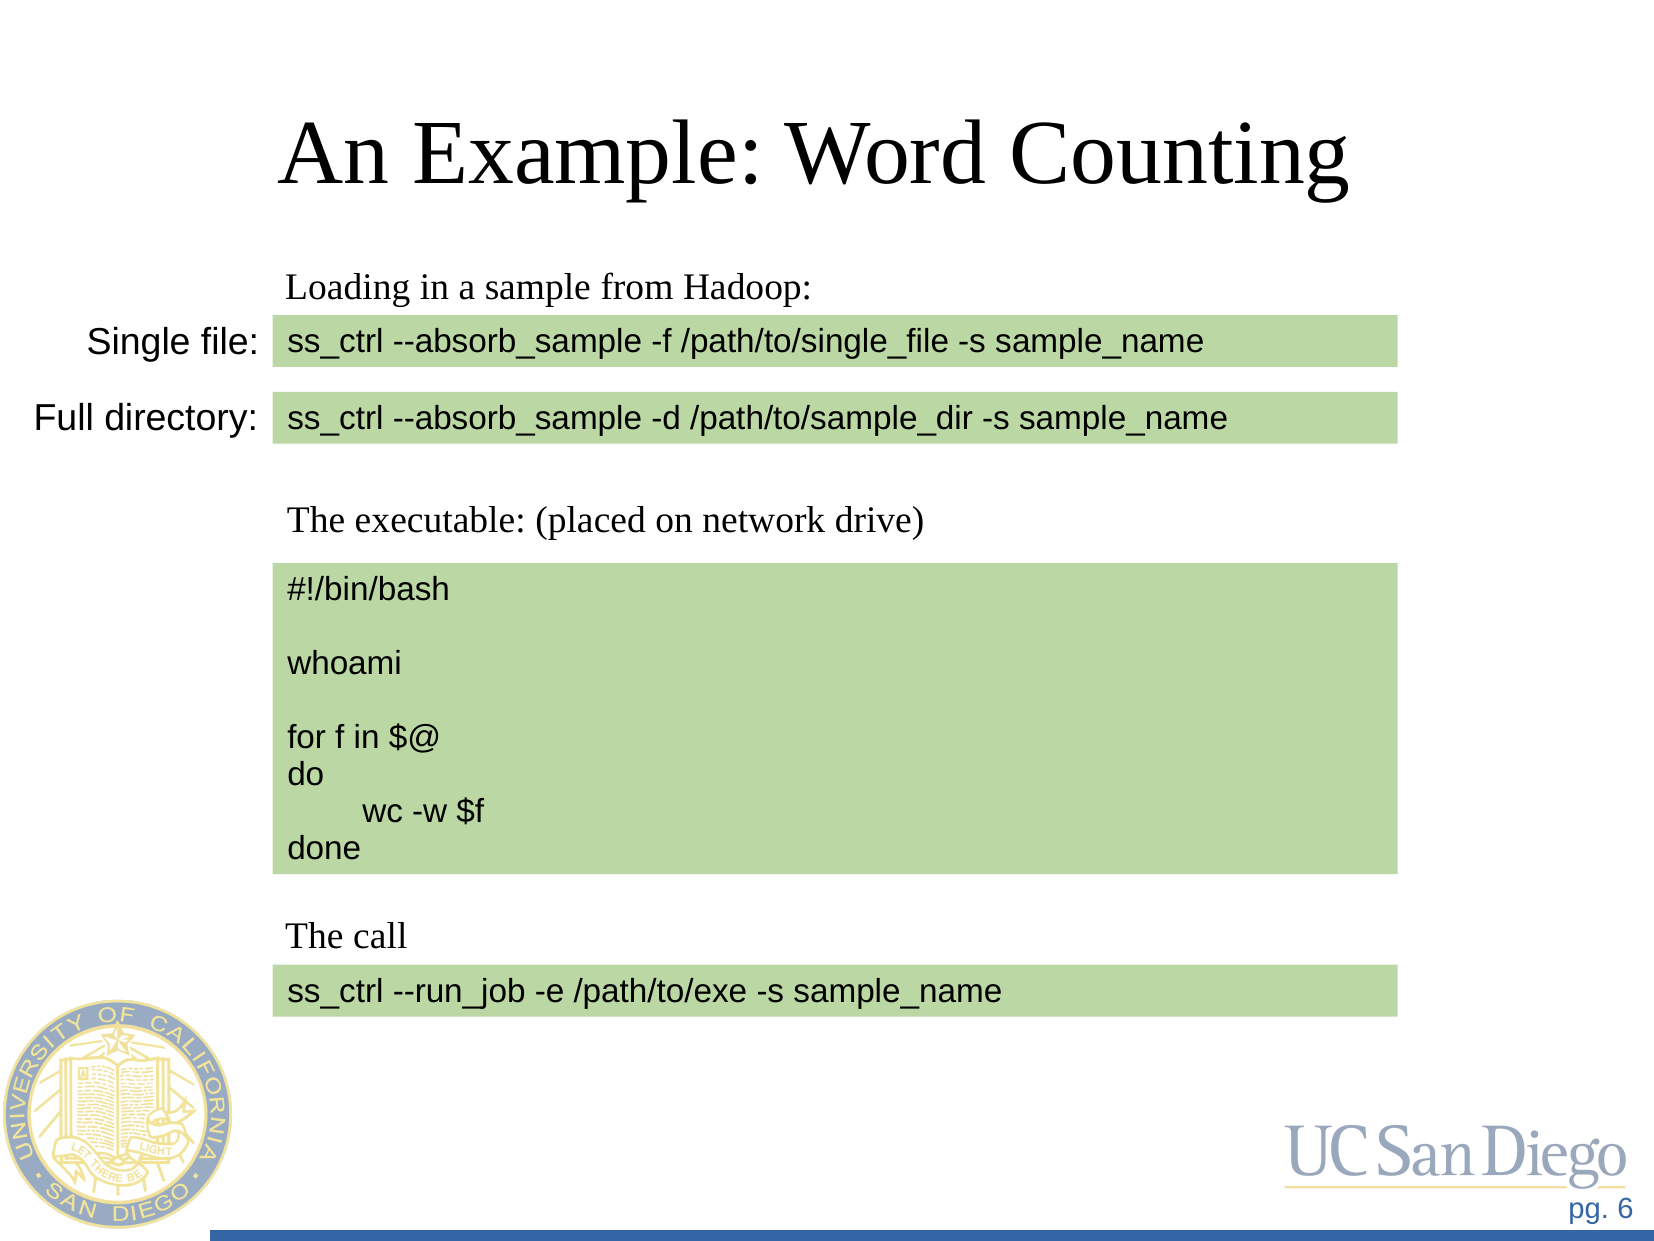

# An Example: Word Counting
Loading in a sample from Hadoop:
Single file:
ss_ctrl --absorb_sample -f /path/to/single_file -s sample_name
Full directory:
ss_ctrl --absorb_sample -d /path/to/sample_dir -s sample_name
The executable: (placed on network drive)
#!/bin/bash
whoami
for f in $@
do
	wc -w $f
done
The call
ss_ctrl --run_job -e /path/to/exe -s sample_name